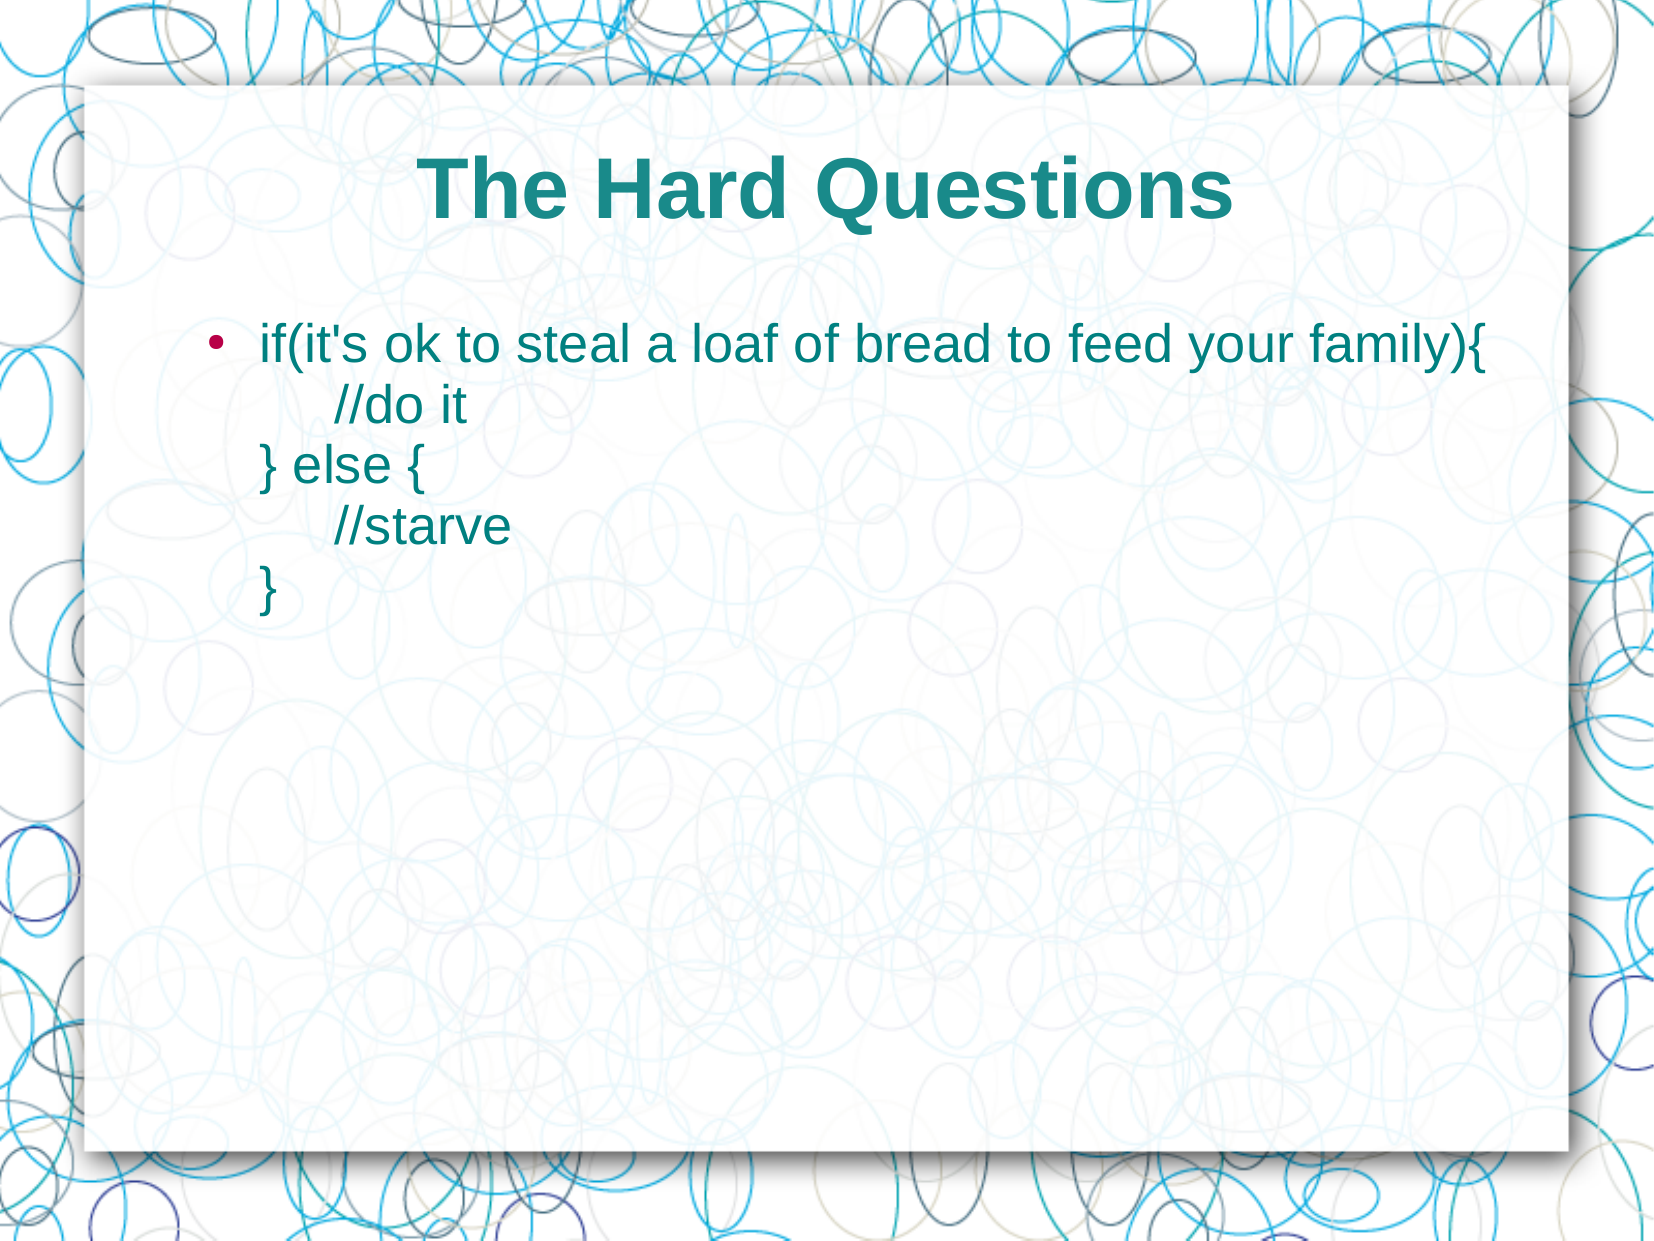

# The Hard Questions
if(it's ok to steal a loaf of bread to feed your family){
	//do it
} else {
	//starve
}